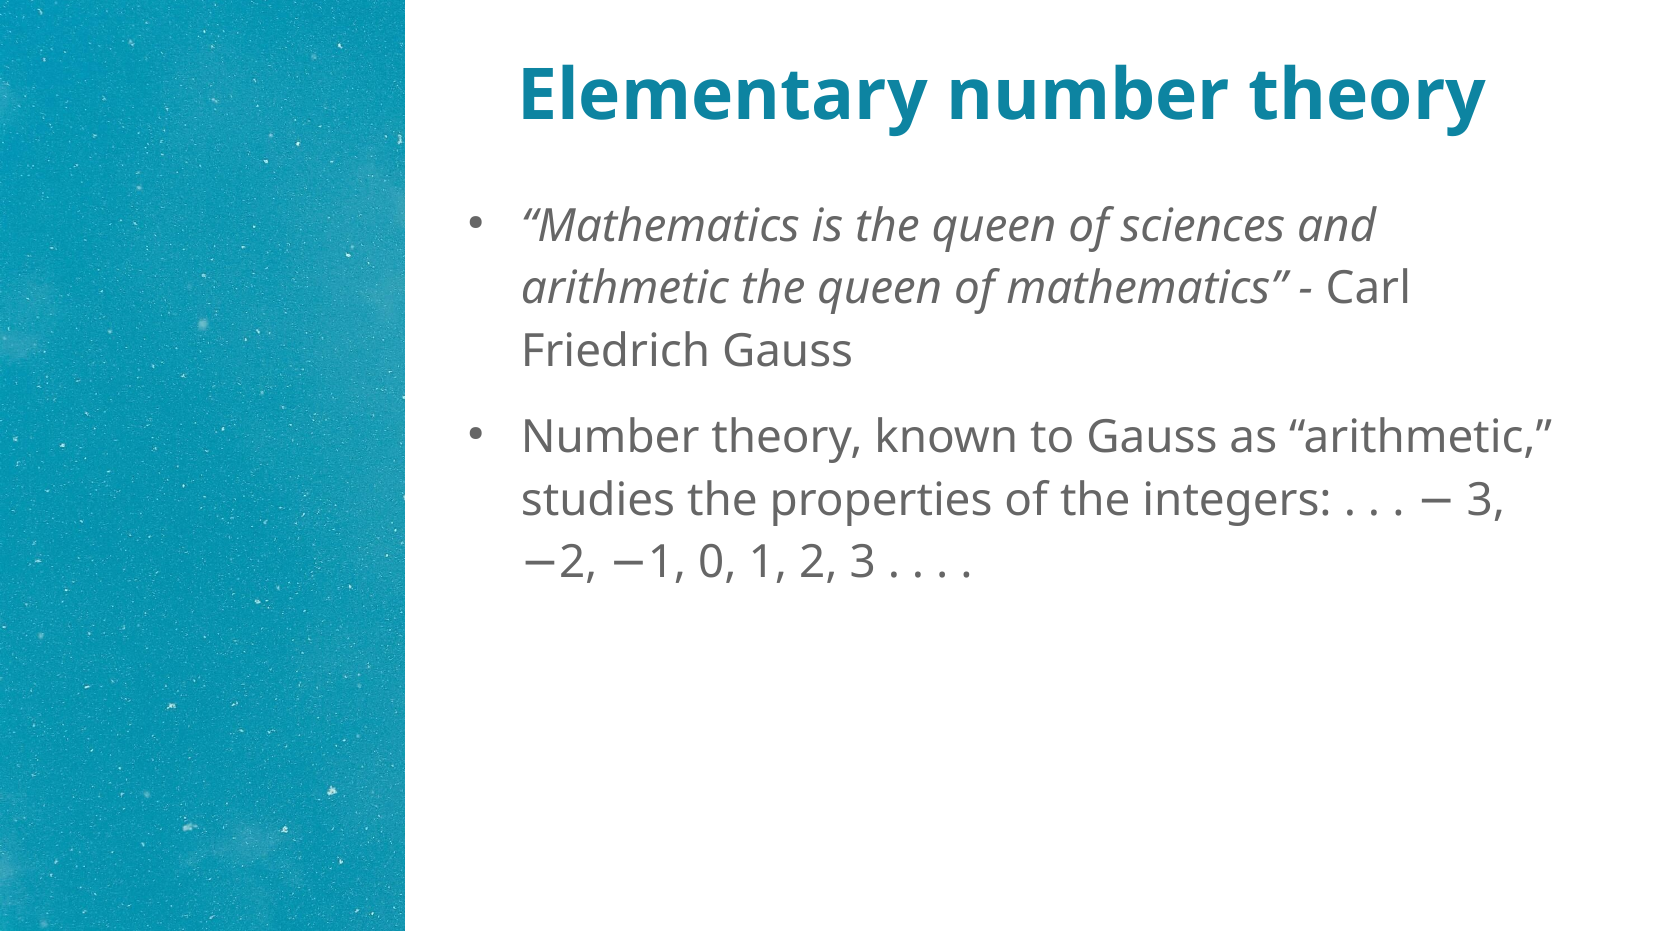

# Elementary number theory
“Mathematics is the queen of sciences and arithmetic the queen of mathematics” - Carl Friedrich Gauss
Number theory, known to Gauss as “arithmetic,” studies the properties of the integers: . . . − 3, −2, −1, 0, 1, 2, 3 . . . .